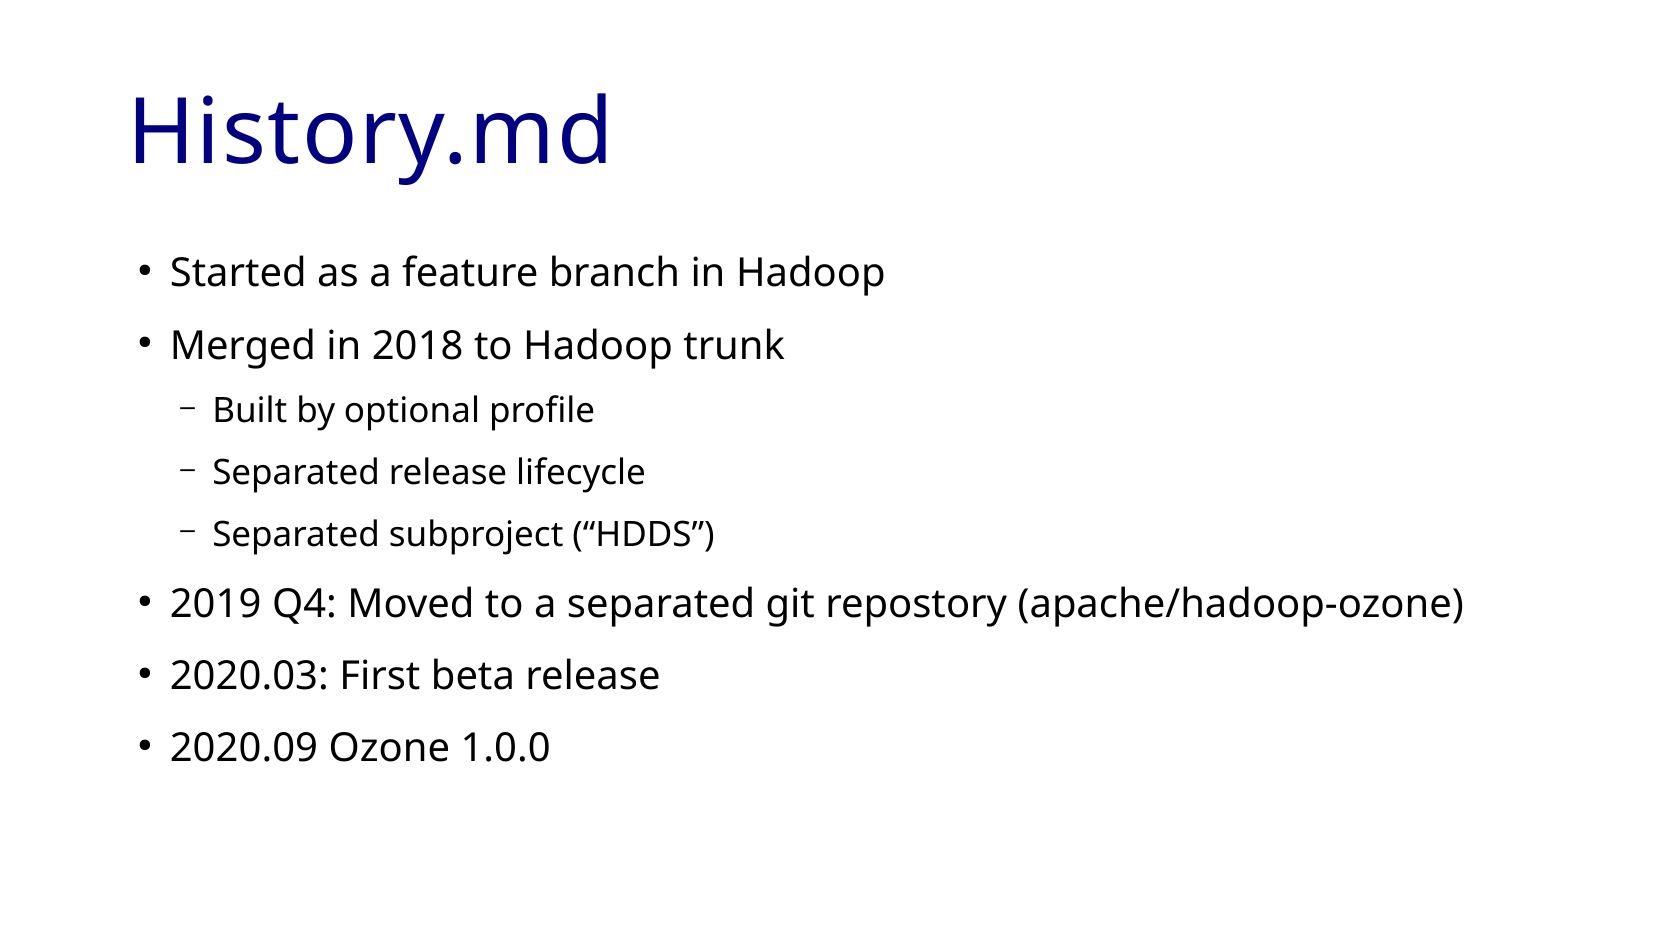

# History.md
Started as a feature branch in Hadoop
Merged in 2018 to Hadoop trunk
Built by optional profile
Separated release lifecycle
Separated subproject (“HDDS”)
2019 Q4: Moved to a separated git repostory (apache/hadoop-ozone)
2020.03: First beta release
2020.09 Ozone 1.0.0